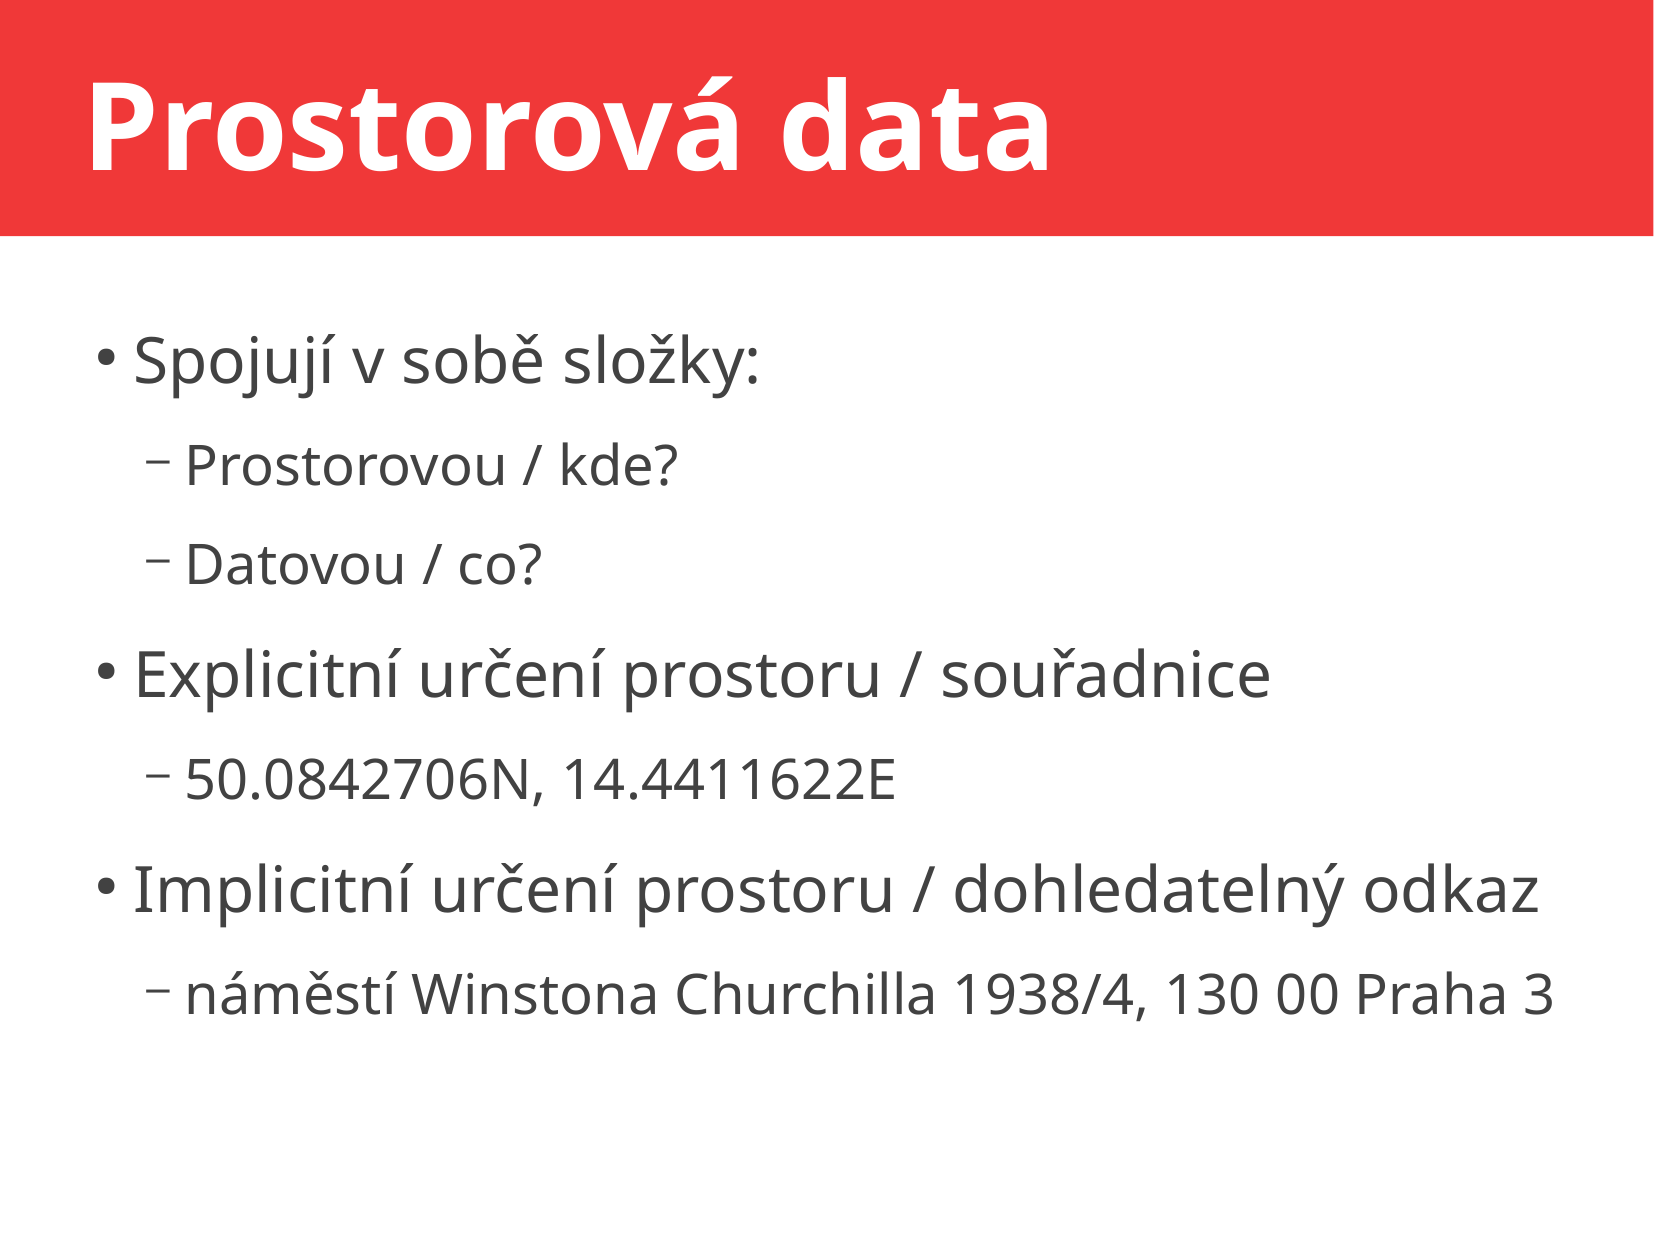

# Prostorová data
Spojují v sobě složky:
Prostorovou / kde?
Datovou / co?
Explicitní určení prostoru / souřadnice
50.0842706N, 14.4411622E
Implicitní určení prostoru / dohledatelný odkaz
náměstí Winstona Churchilla 1938/4, 130 00 Praha 3